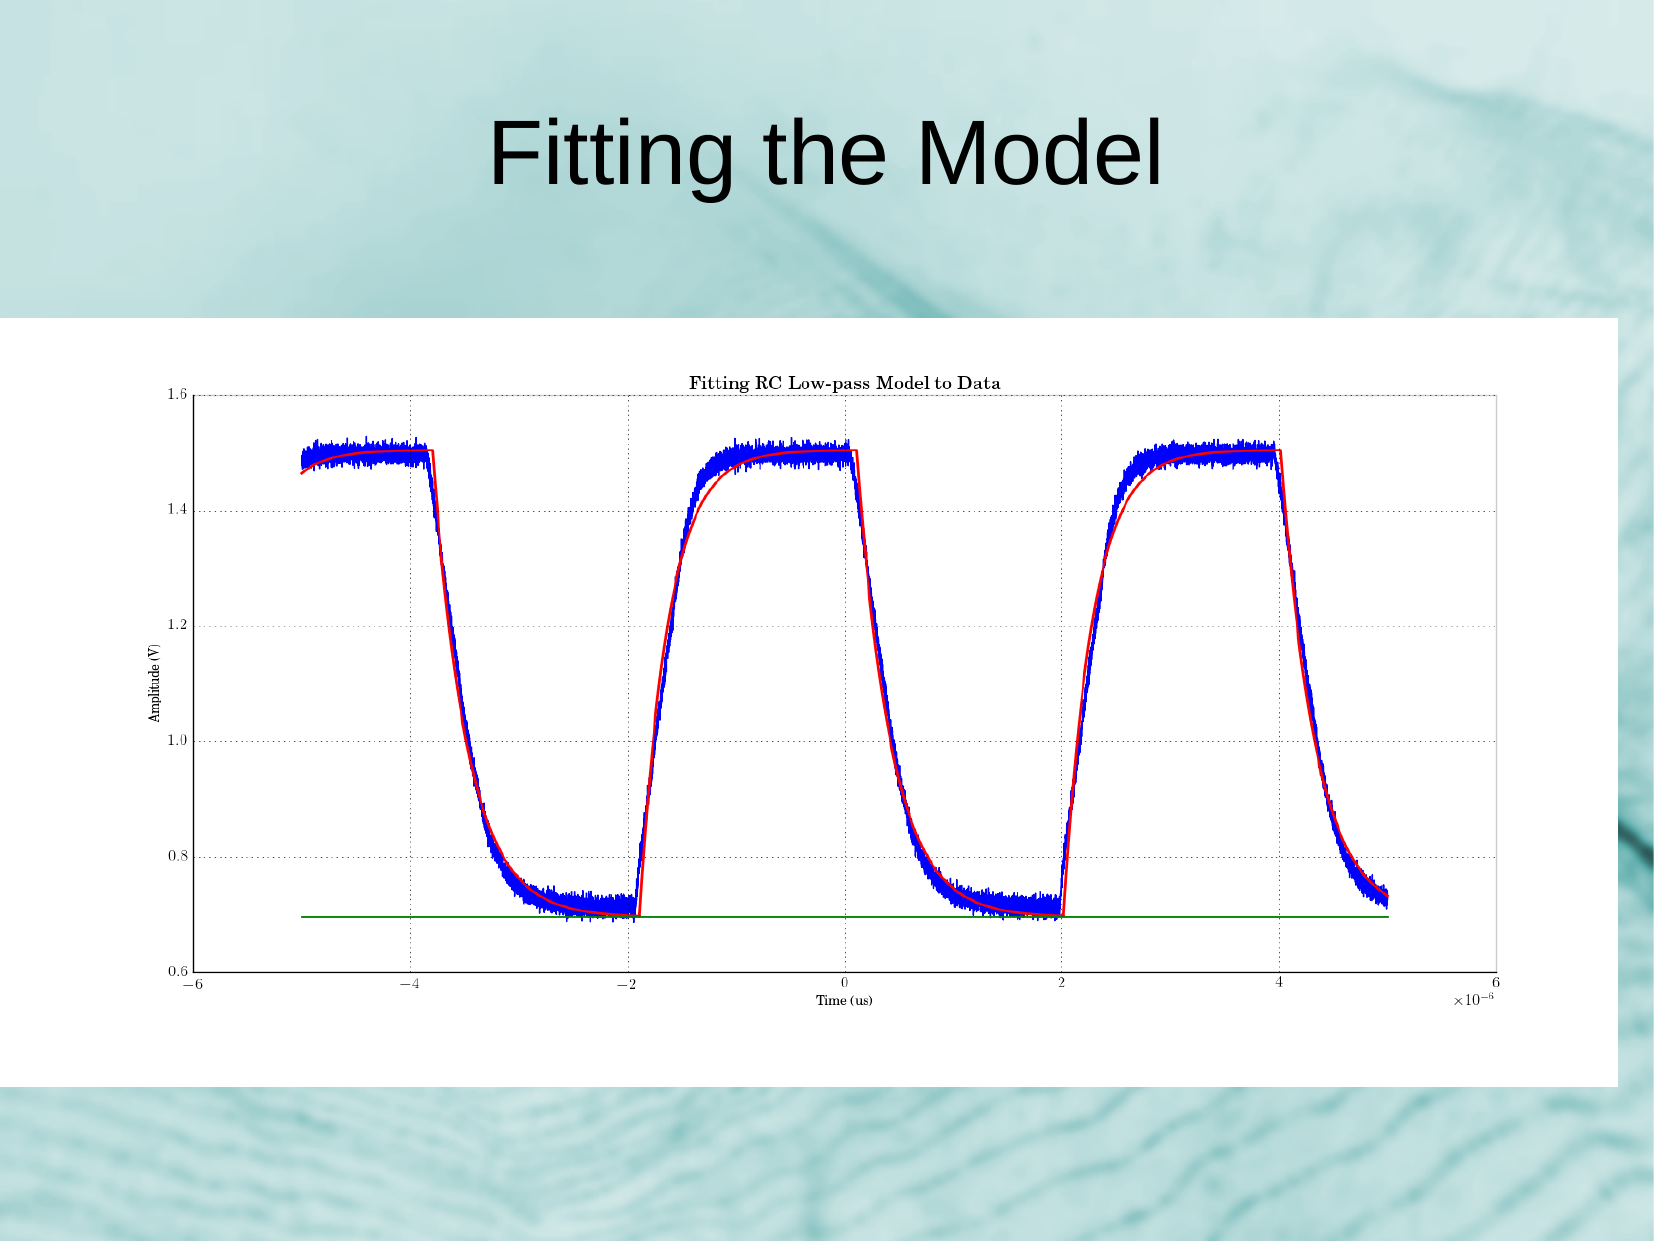

# Fitting the Model
fs = 256 kHz